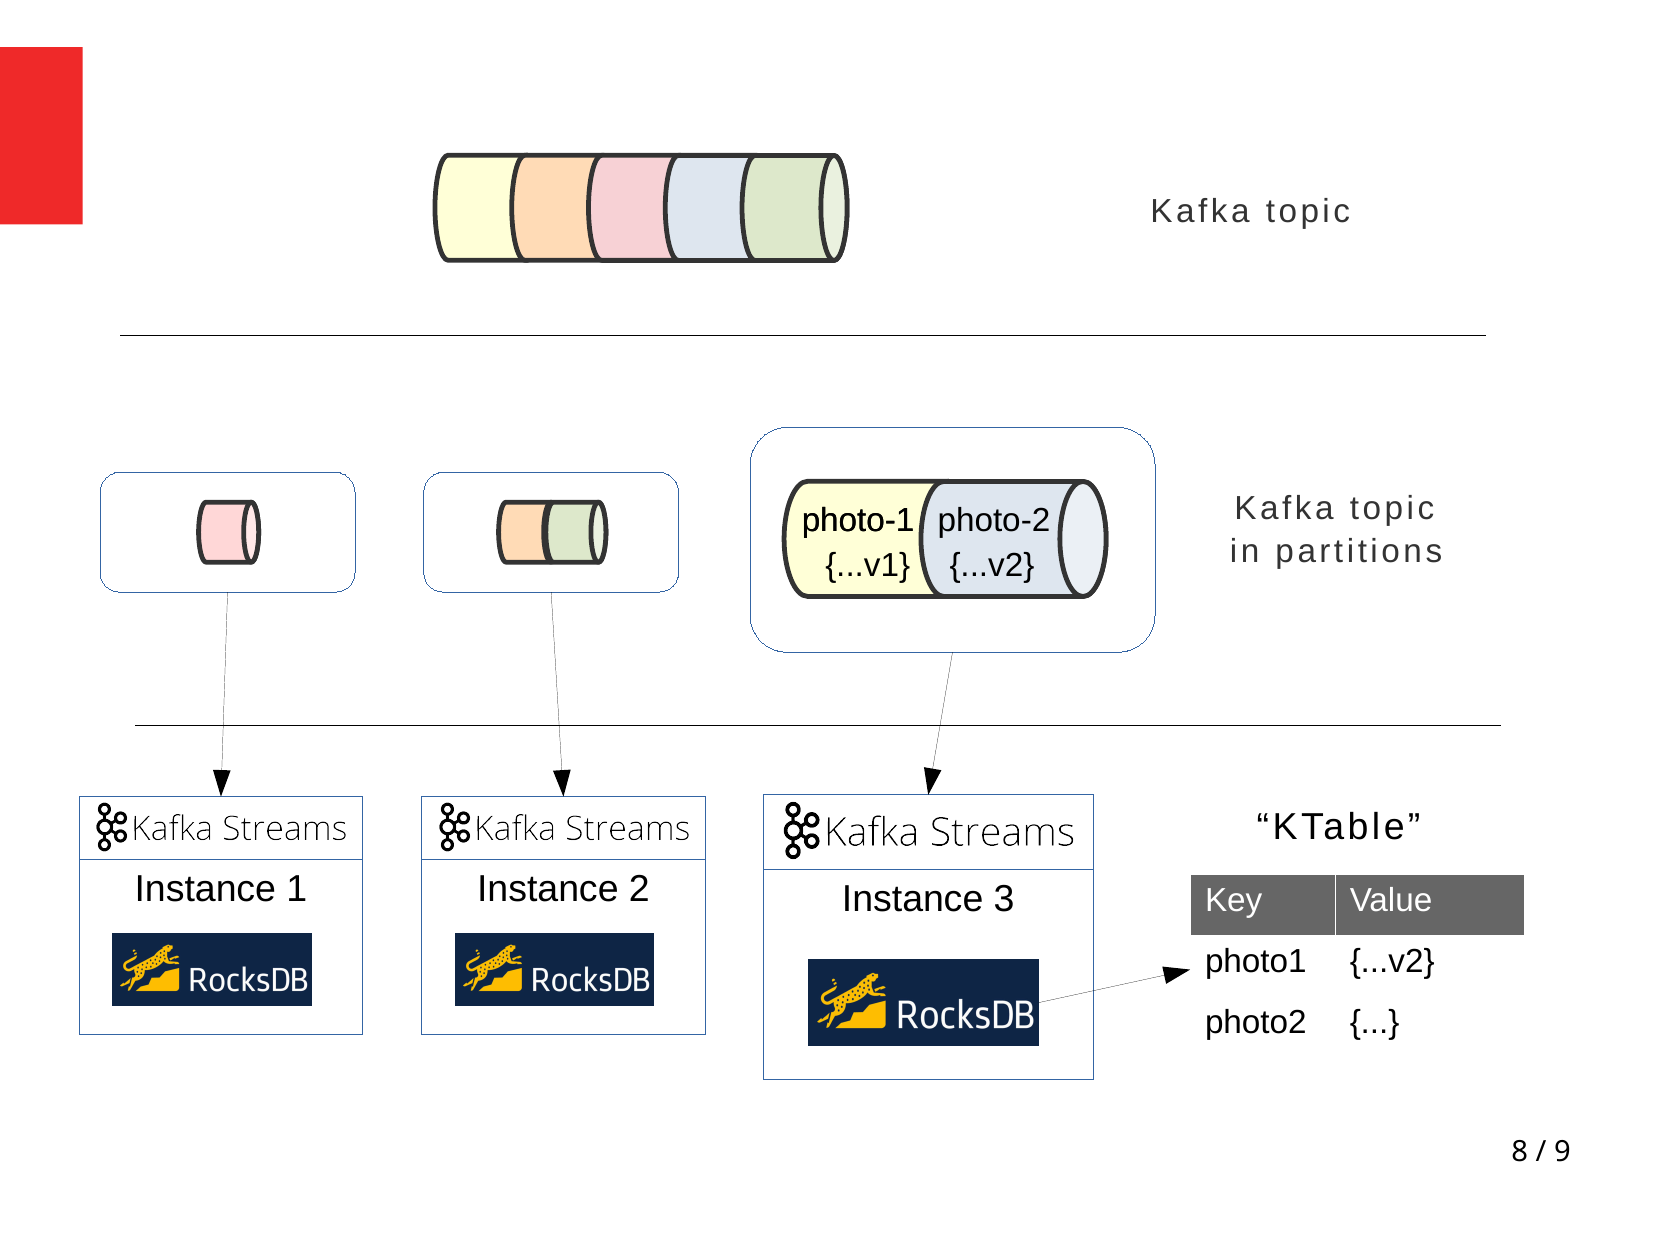

Kafka topic
Kafka topic
in partitions
photo-1
photo-1
photo-2
{...v1}
{...v2}
“KTable”
Instance 1
Instance 2
Instance 3
| Key | Value |
| --- | --- |
| photo1 | {...v2} |
| photo2 | {...} |
8